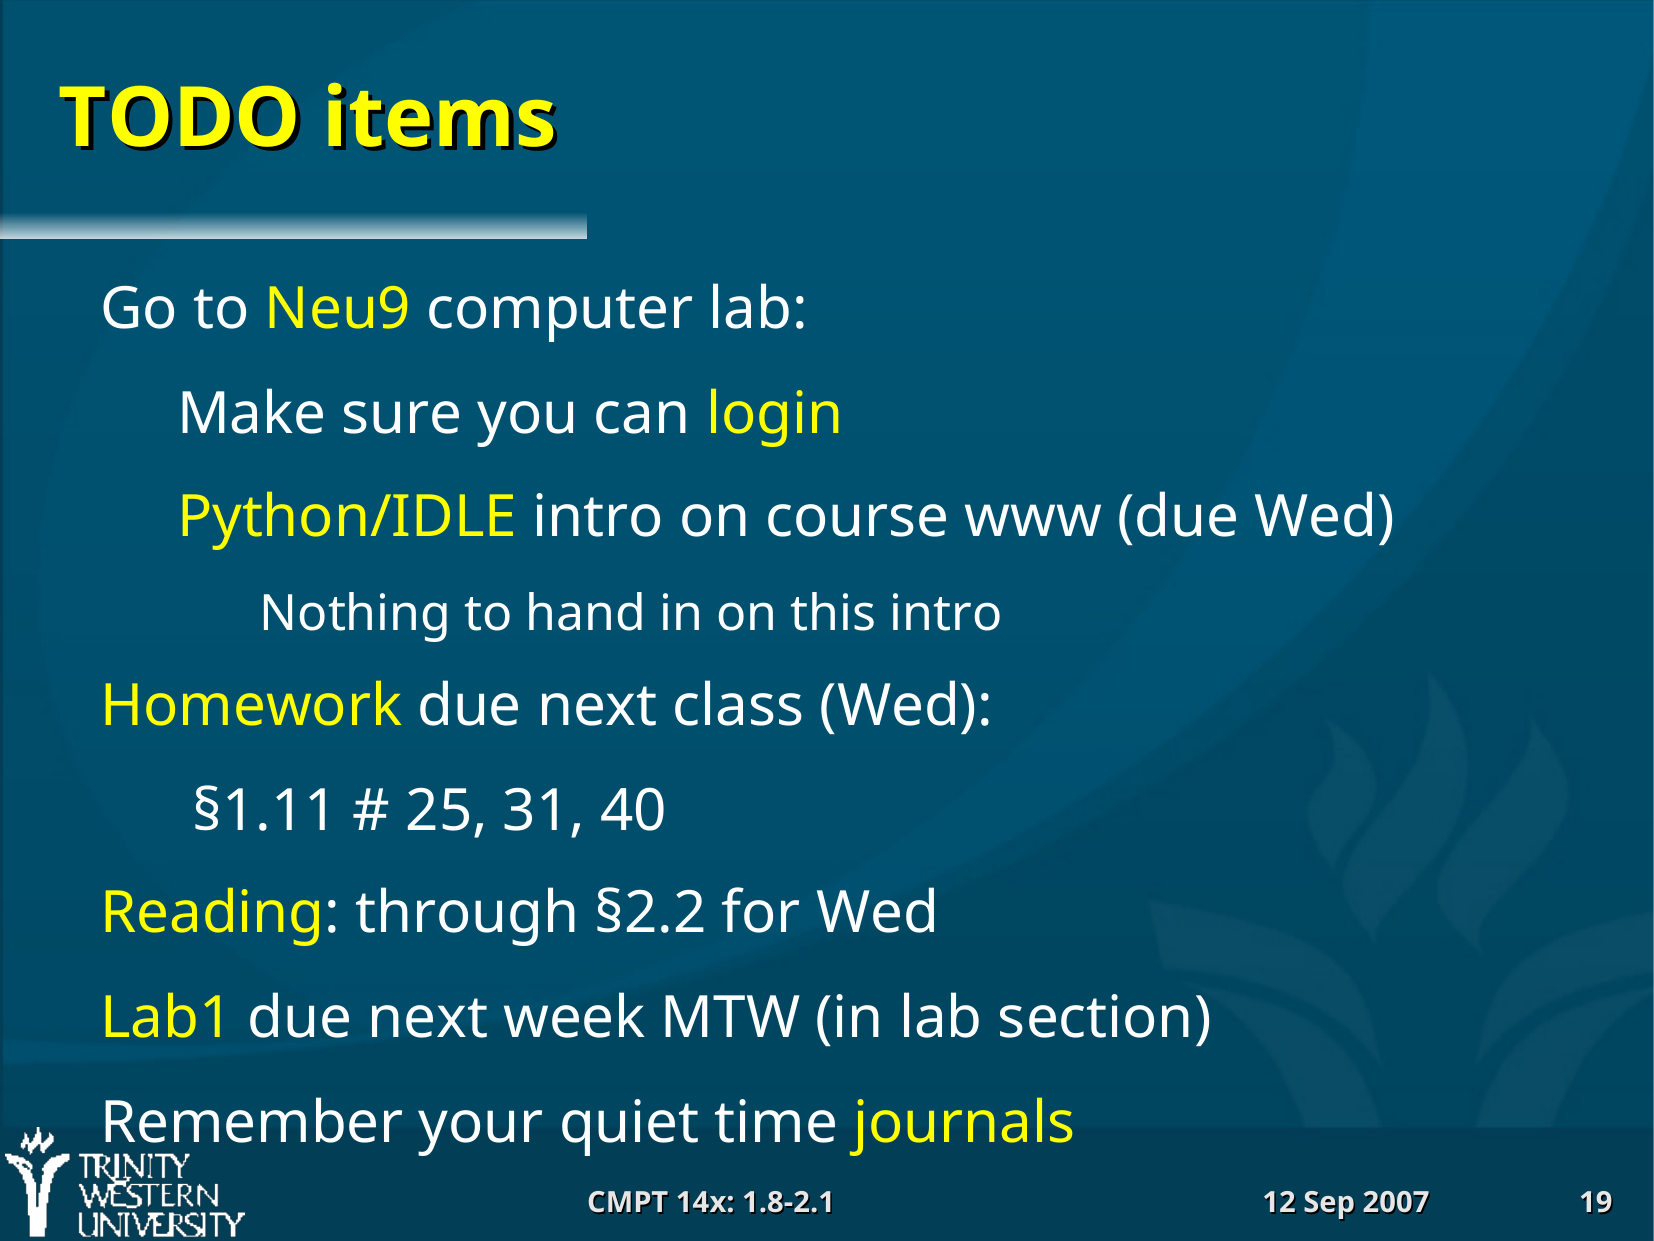

# TODO items
Go to Neu9 computer lab:
Make sure you can login
Python/IDLE intro on course www (due Wed)
Nothing to hand in on this intro
Homework due next class (Wed):
 §1.11 # 25, 31, 40
Reading: through §2.2 for Wed
Lab1 due next week MTW (in lab section)
Remember your quiet time journals
CMPT 14x: 1.8-2.1
12 Sep 2007
19